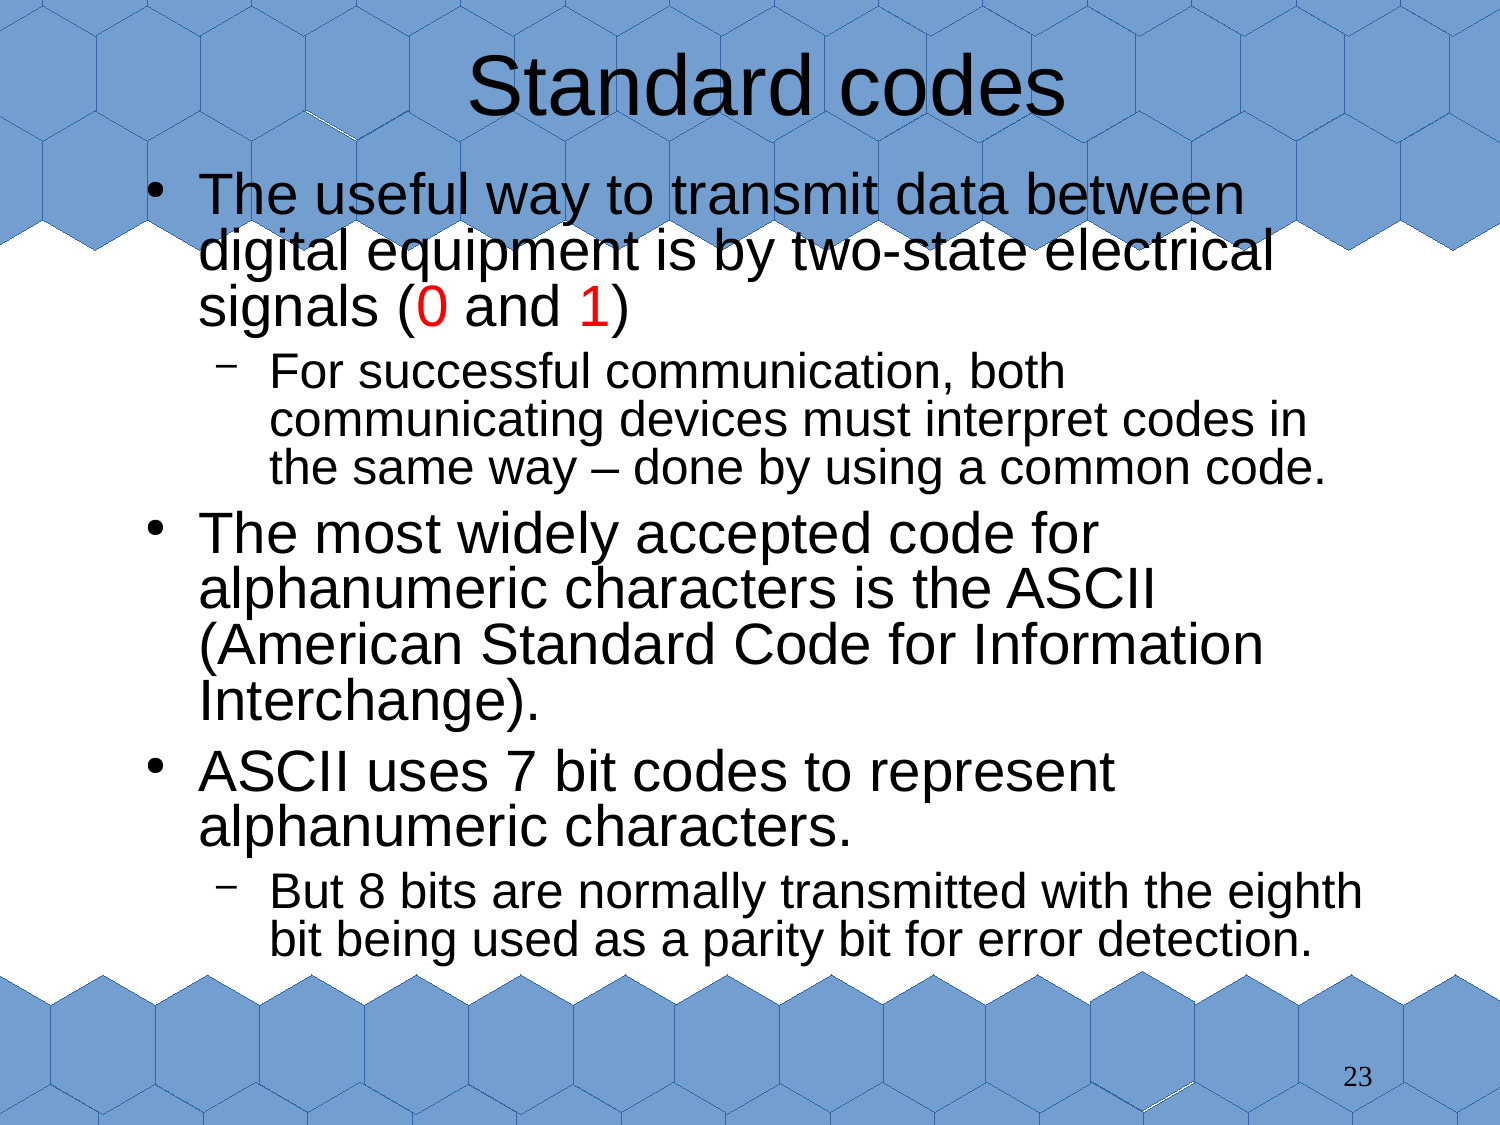

# Standard codes
The useful way to transmit data between digital equipment is by two-state electrical signals (0 and 1)
For successful communication, both communicating devices must interpret codes in the same way – done by using a common code.
The most widely accepted code for alphanumeric characters is the ASCII (American Standard Code for Information Interchange).
ASCII uses 7 bit codes to represent alphanumeric characters.
But 8 bits are normally transmitted with the eighth bit being used as a parity bit for error detection.